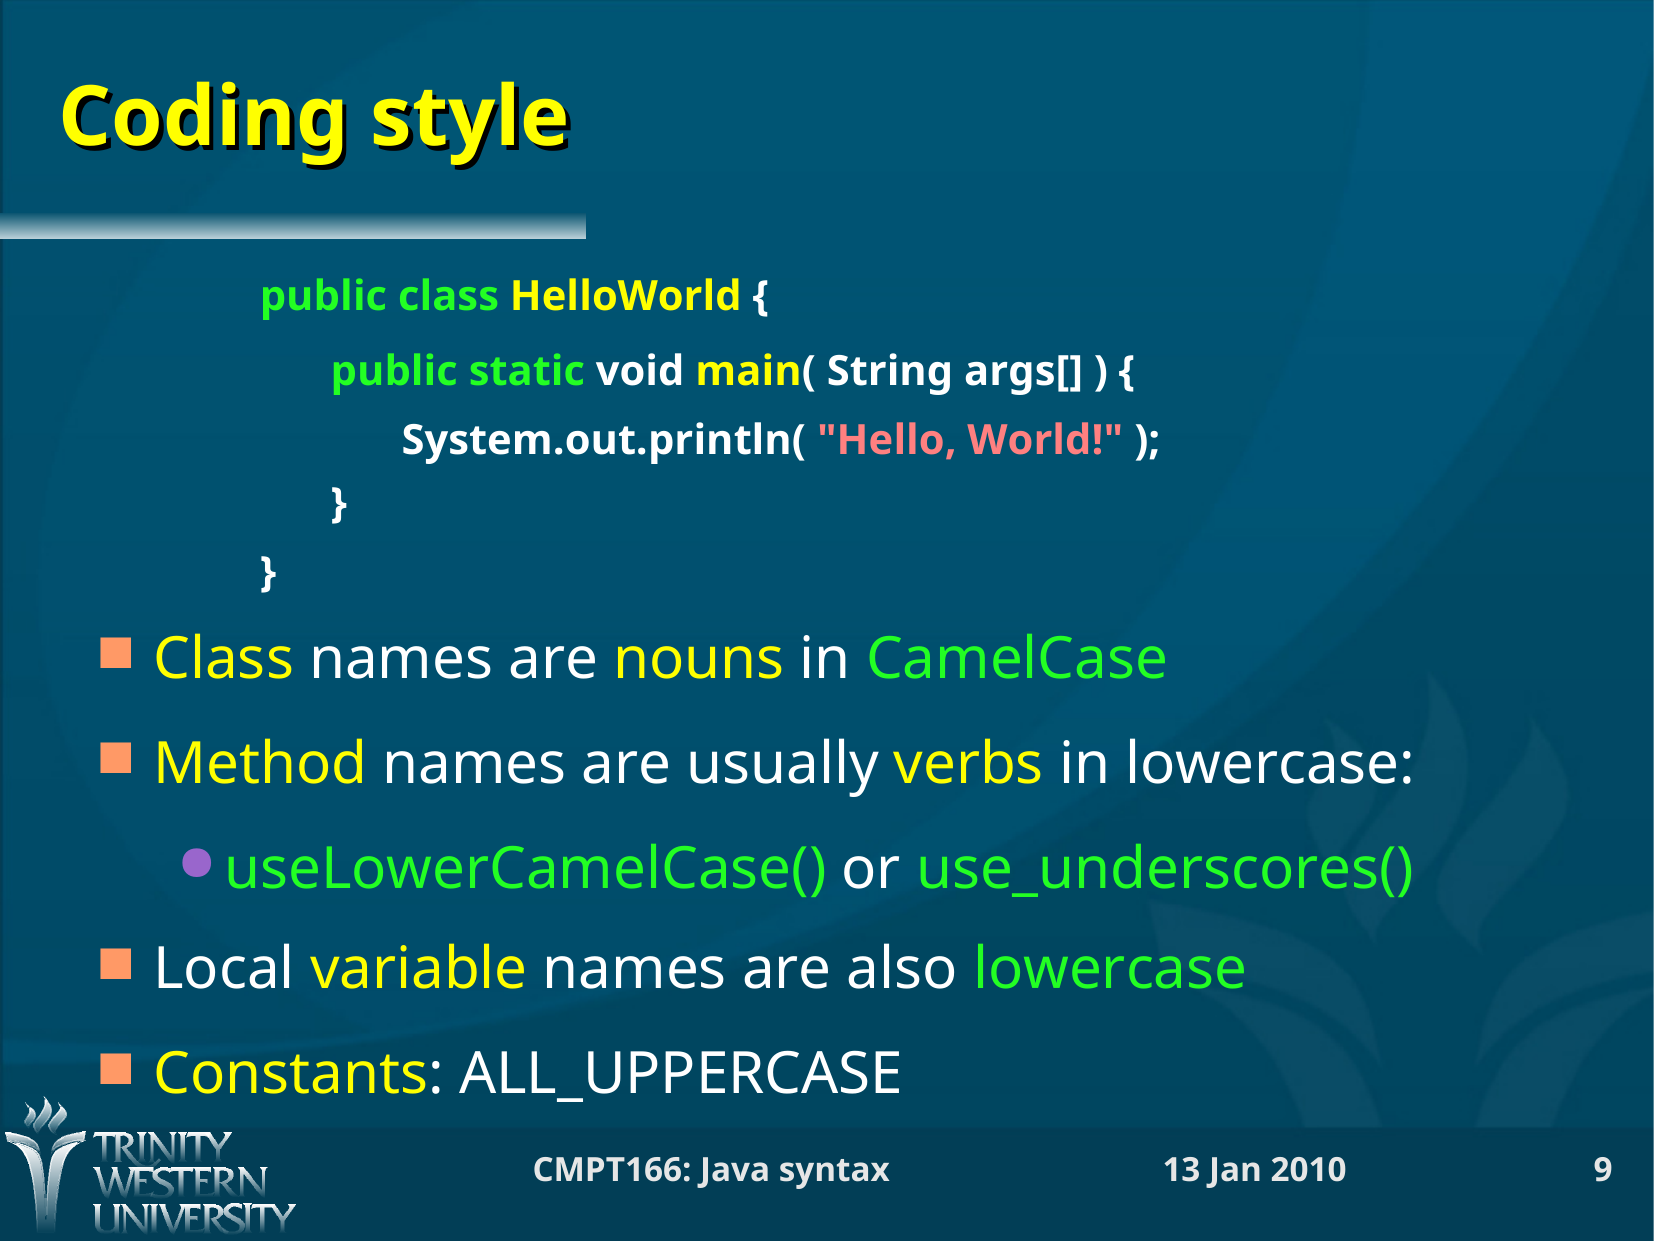

# Coding style
public class HelloWorld {
public static void main( String args[] ) {
System.out.println( "Hello, World!" );
}
}
Class names are nouns in CamelCase
Method names are usually verbs in lowercase:
useLowerCamelCase() or use_underscores()
Local variable names are also lowercase
Constants: ALL_UPPERCASE
CMPT166: Java syntax
13 Jan 2010
9